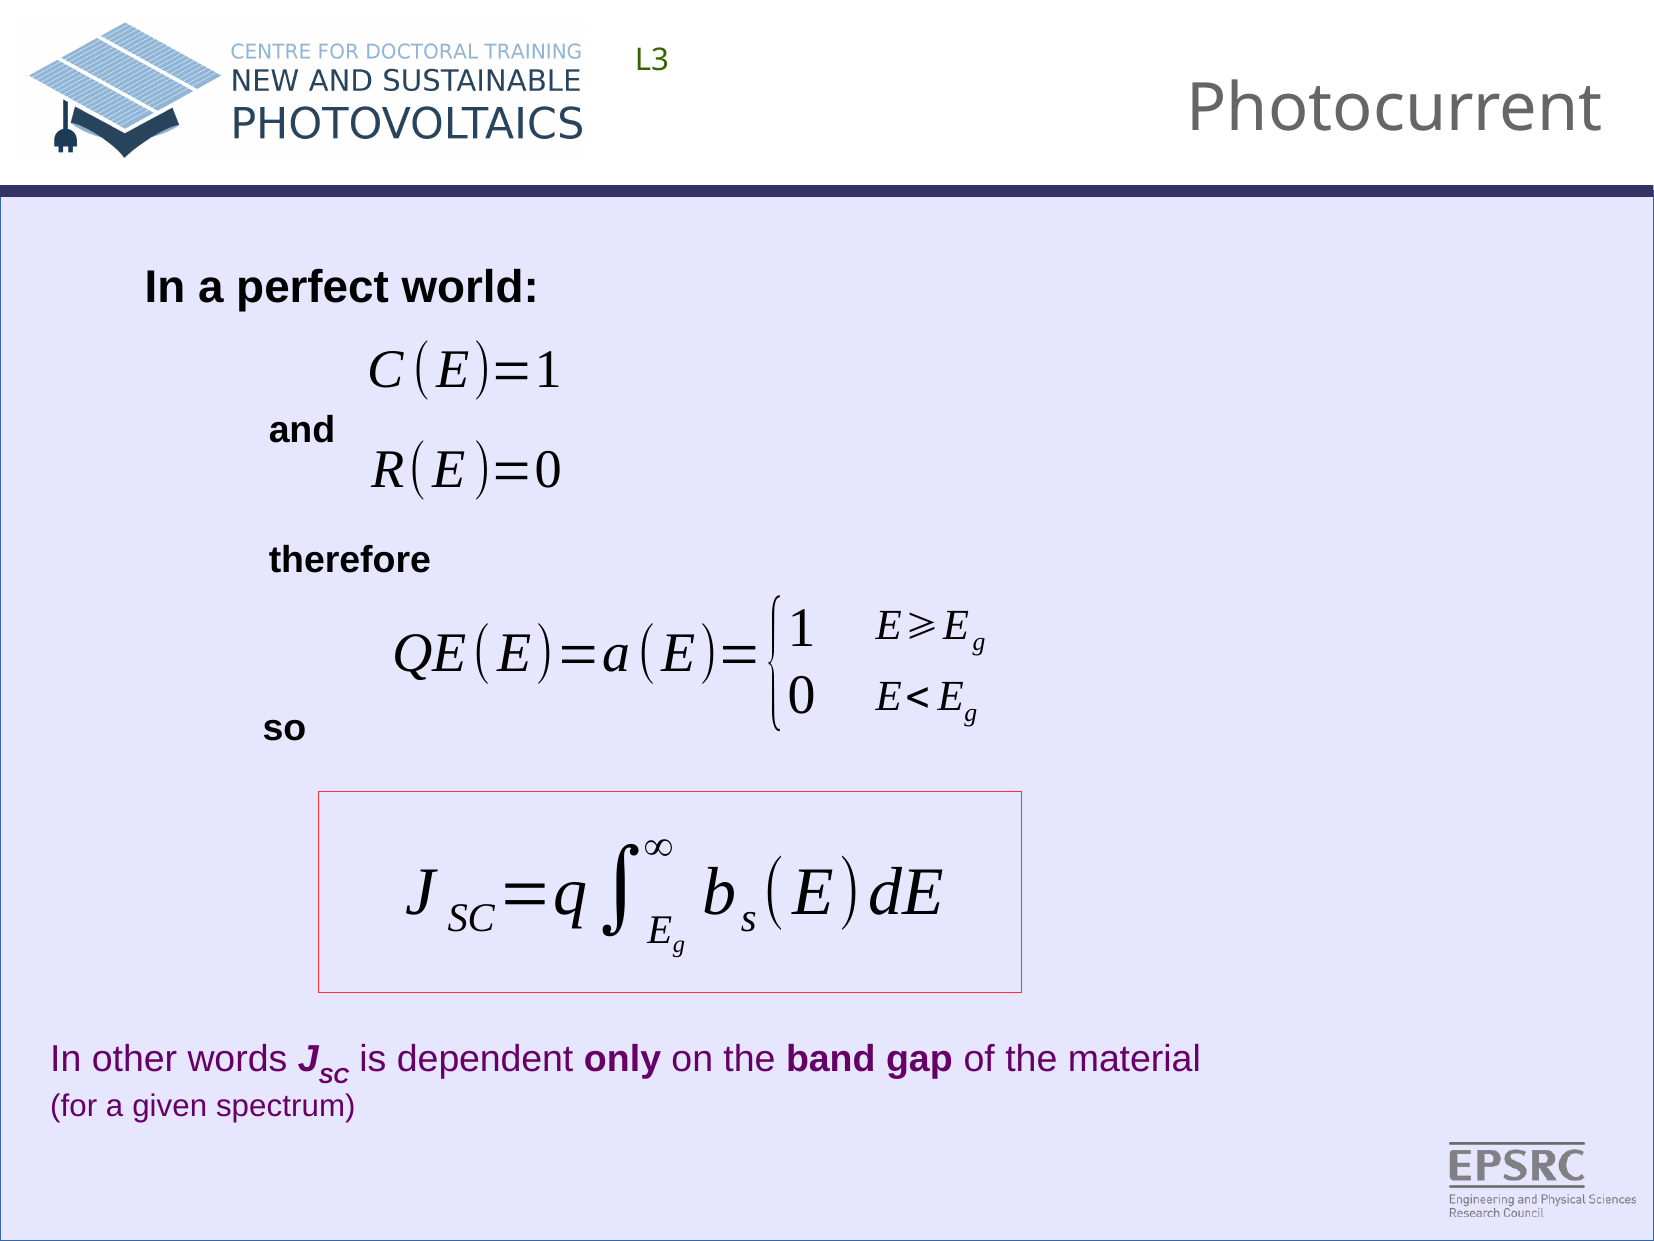

L3
Photocurrent
In a perfect world:
and
therefore
so
In other words JSC is dependent only on the band gap of the material
(for a given spectrum)